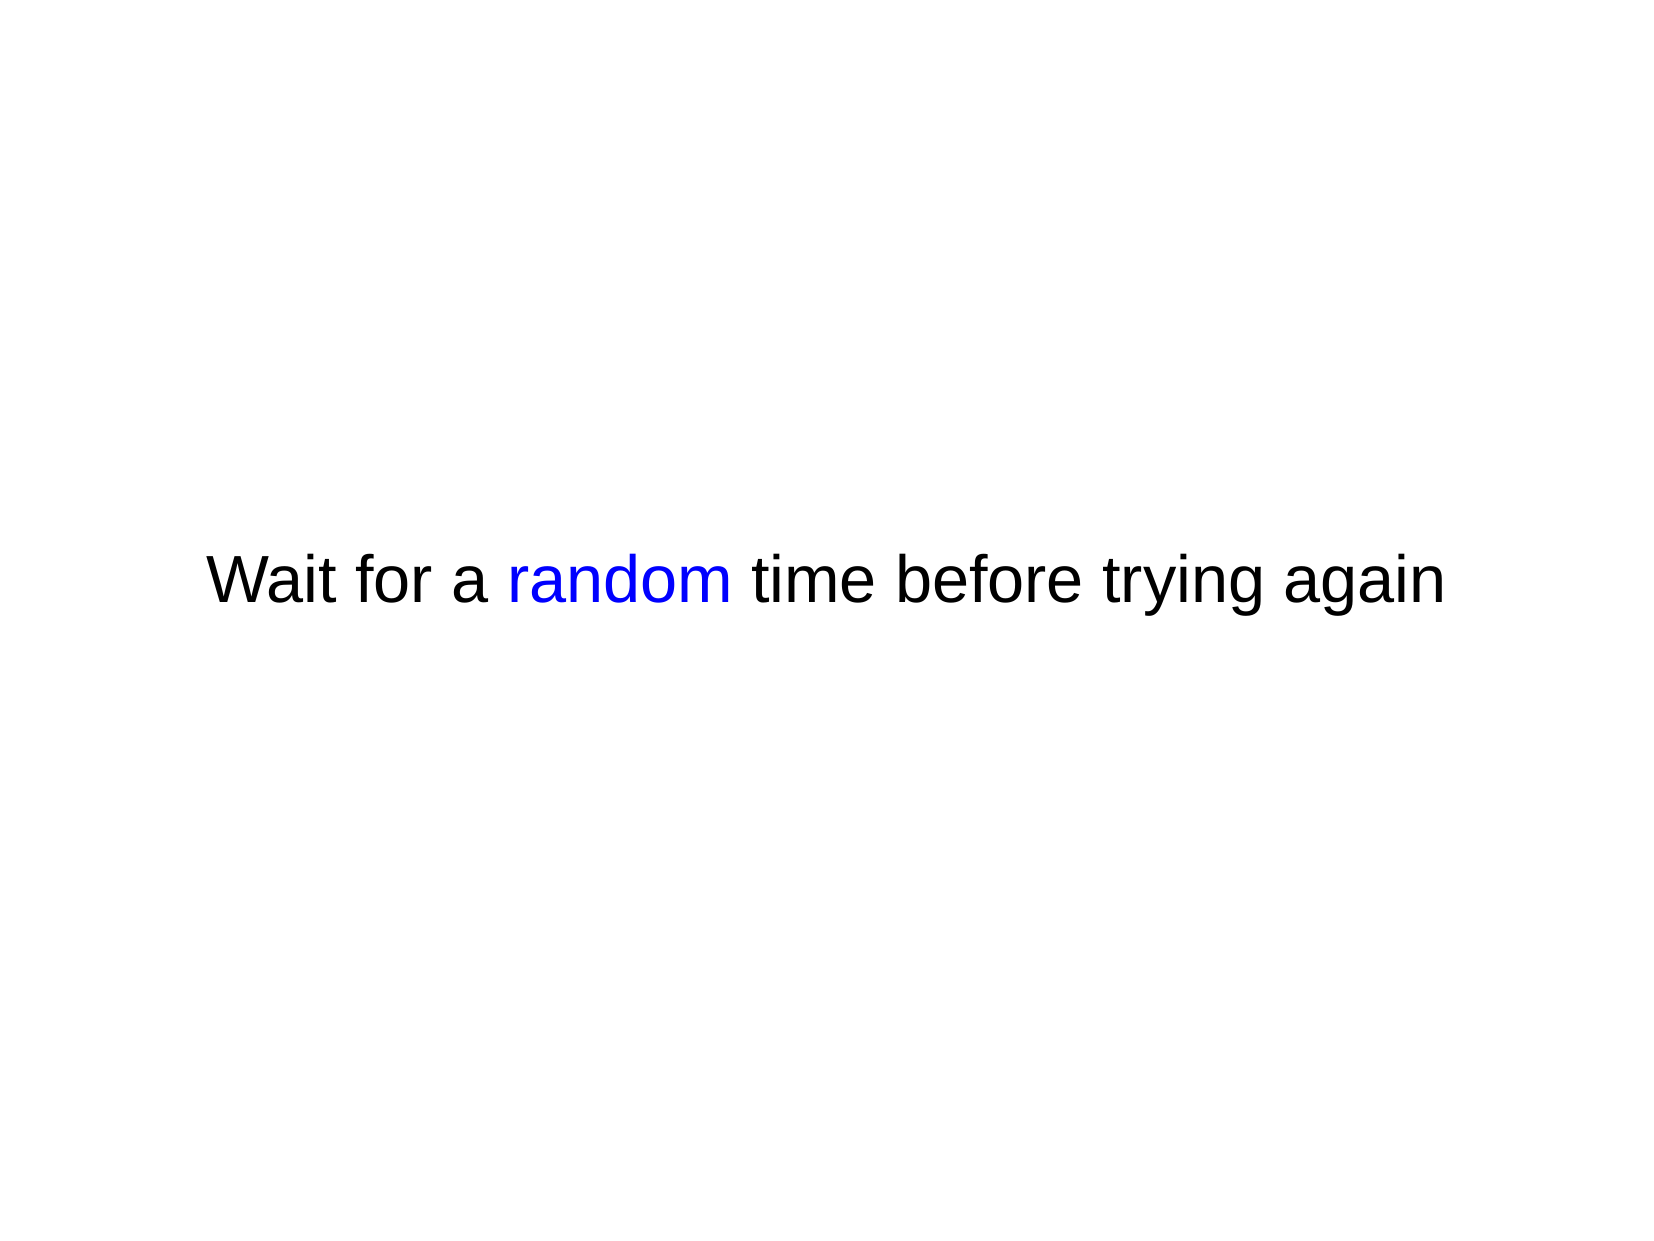

# Wait for a random time before trying again